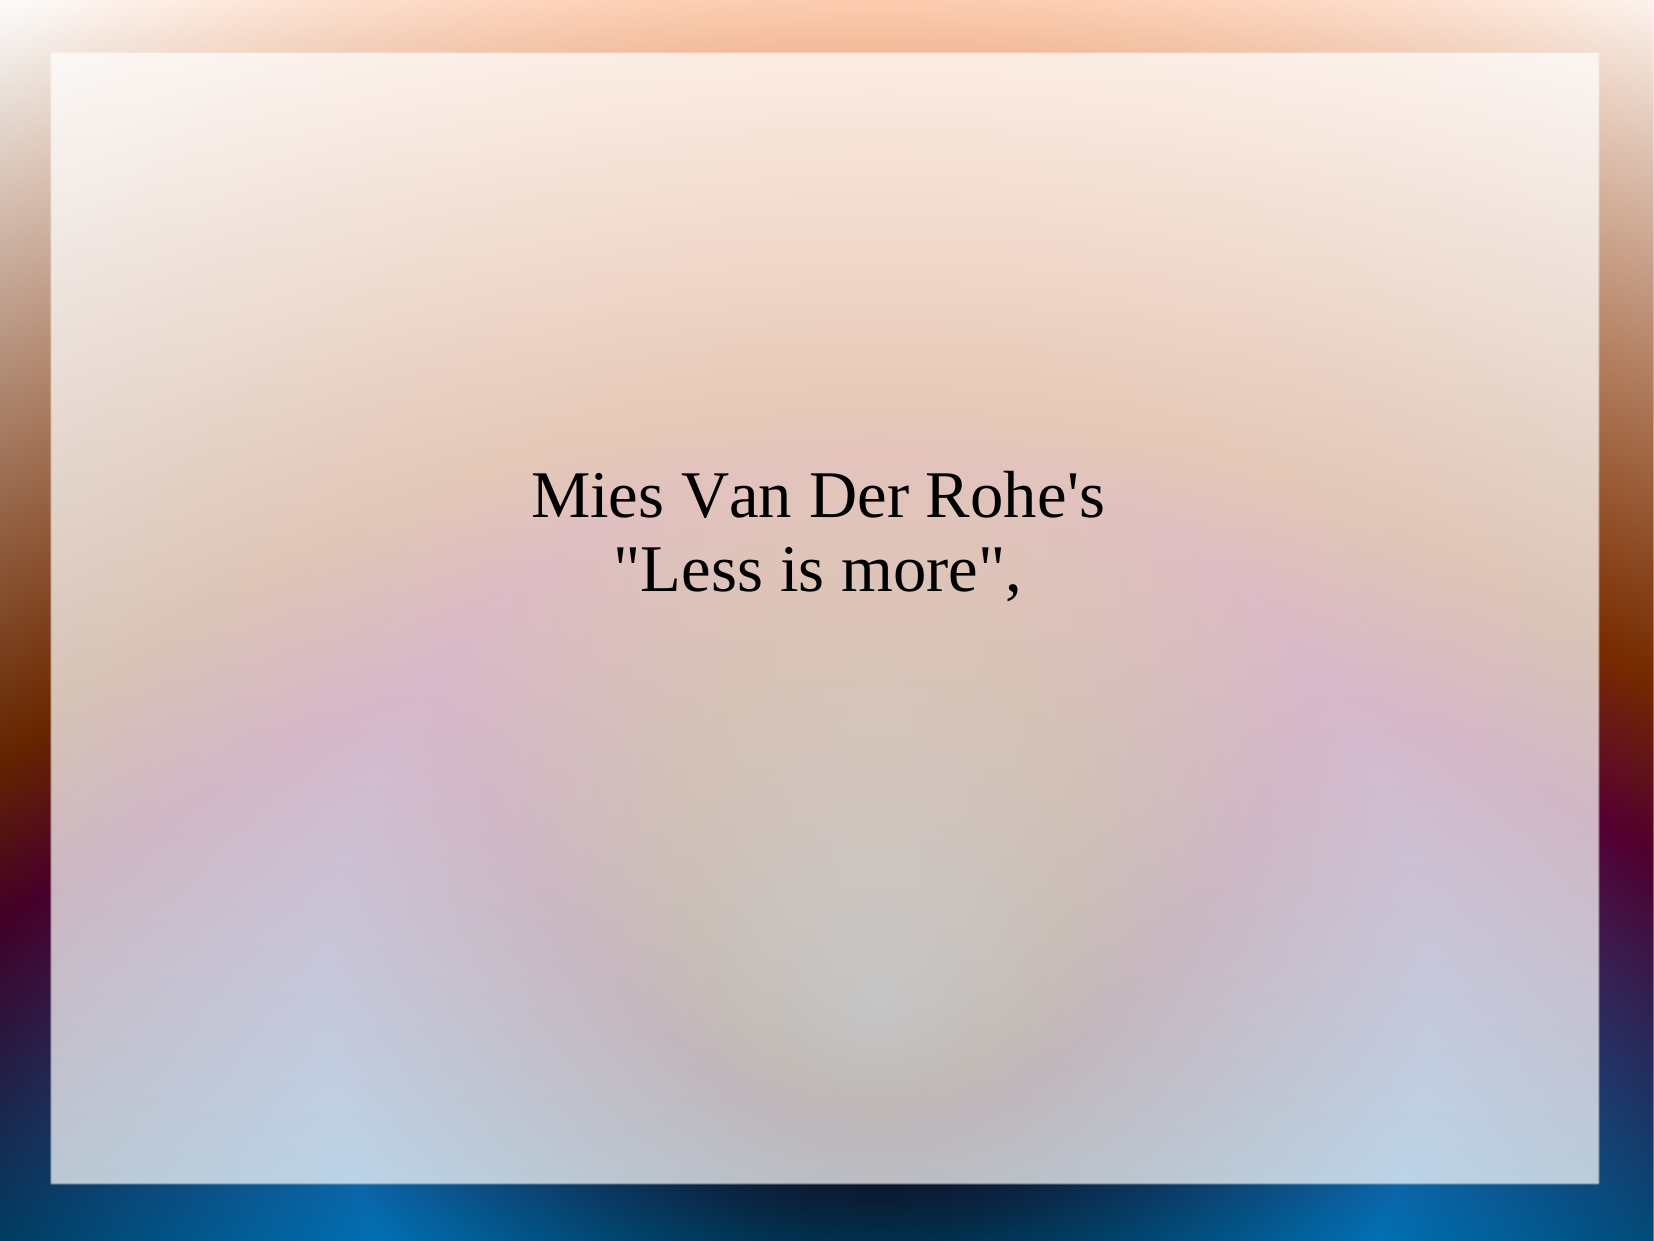

# Mies Van Der Rohe's
"Less is more",